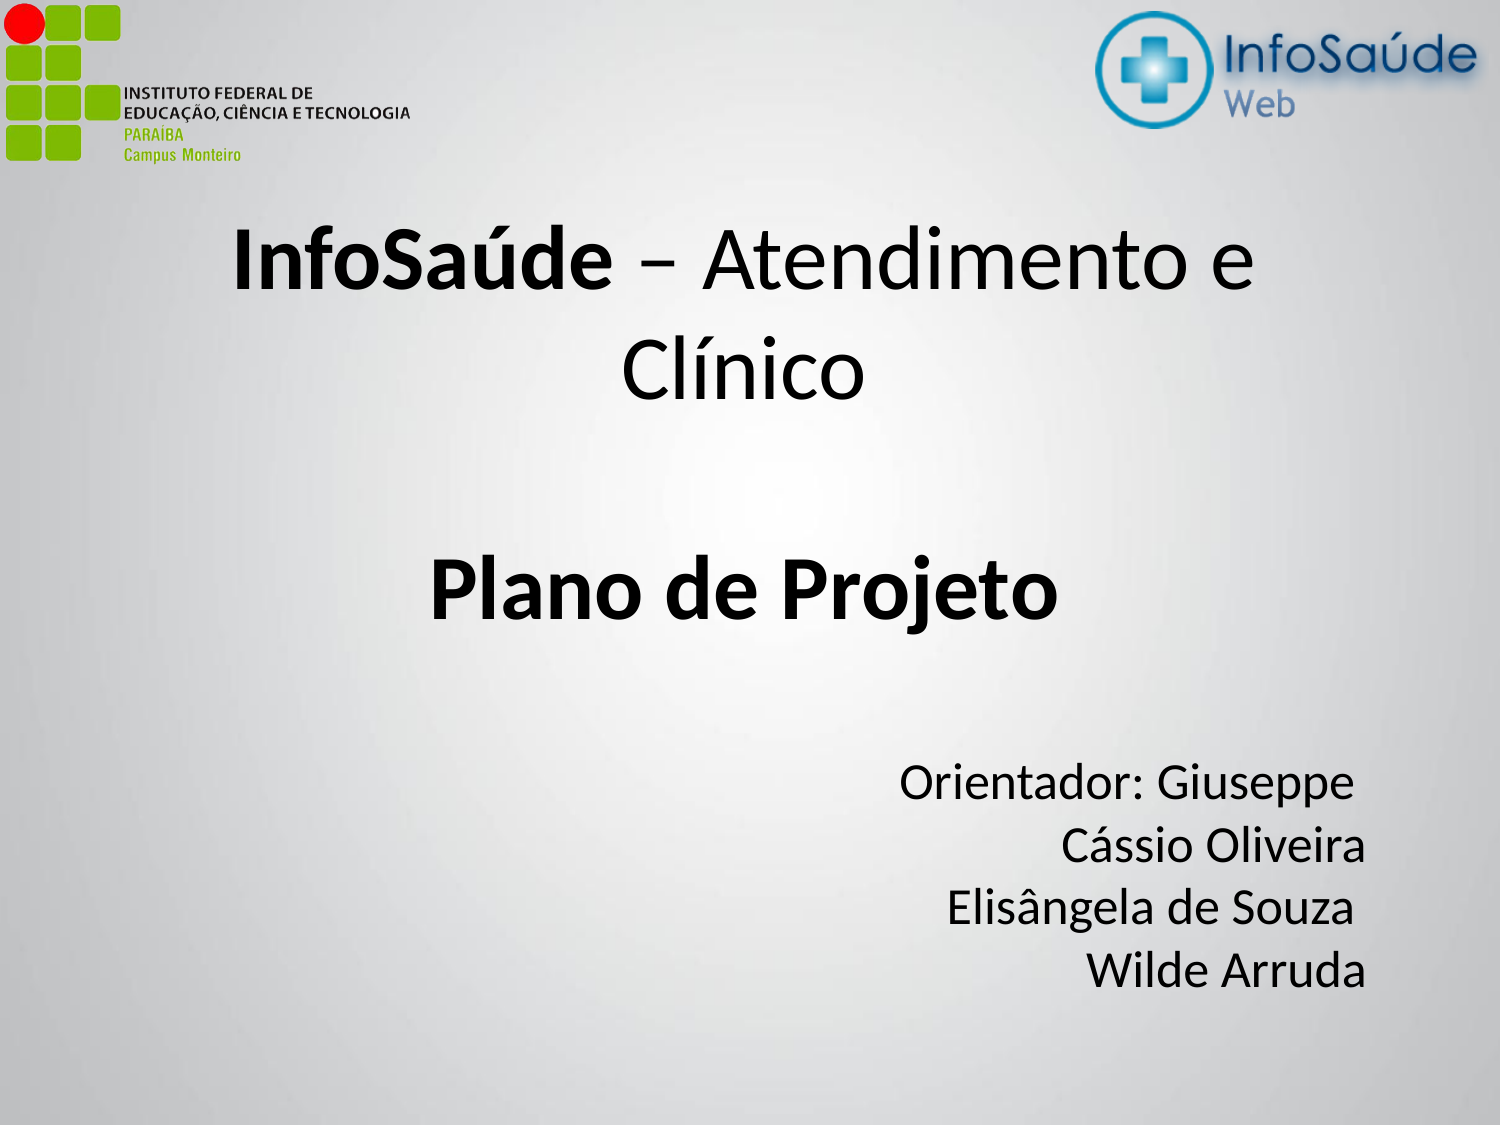

InfoSaúde – Atendimento e Clínico
Plano de Projeto
Orientador: Giuseppe
Cássio Oliveira
Elisângela de Souza
Wilde Arruda